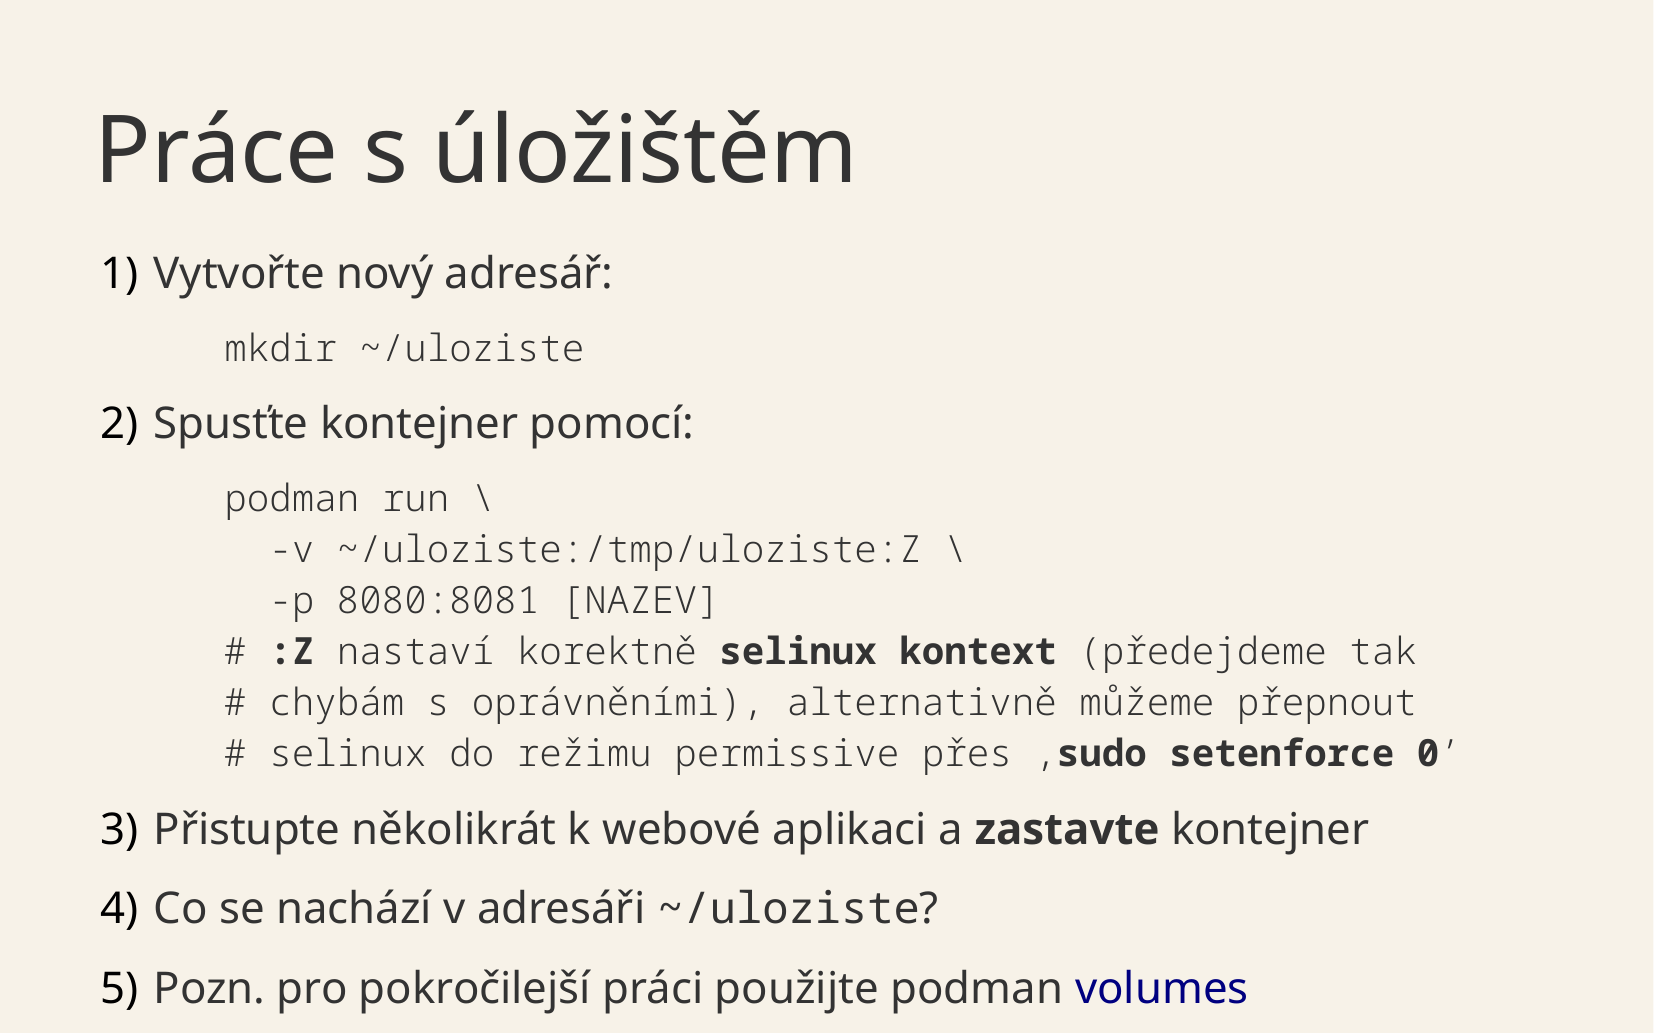

Práce s úložištěm
# Vytvořte nový adresář:
mkdir ~/uloziste
Spusťte kontejner pomocí:
podman run \
 -v ~/uloziste:/tmp/uloziste:Z \
 -p 8080:8081 [NAZEV]
# :Z nastaví korektně selinux kontext (předejdeme tak
# chybám s oprávněními), alternativně můžeme přepnout
# selinux do režimu permissive přes ‚sudo setenforce 0’
Přistupte několikrát k webové aplikaci a zastavte kontejner
Co se nachází v adresáři ~/uloziste?
Pozn. pro pokročilejší práci použijte podman volumes